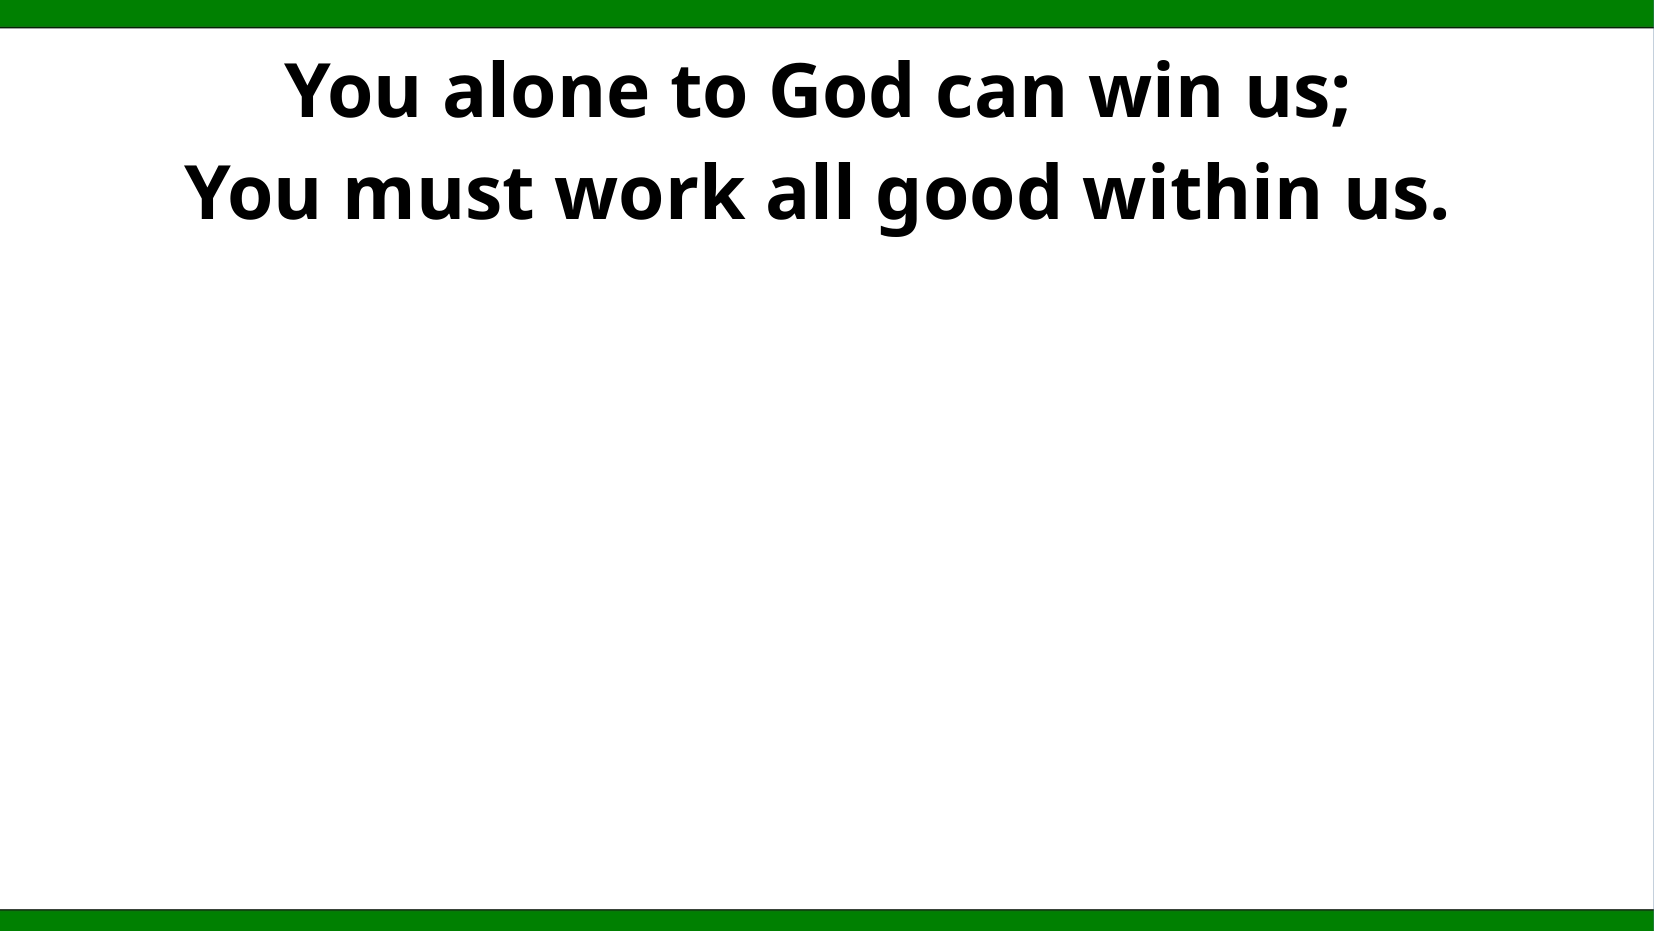

You alone to God can win us;
You must work all good within us.